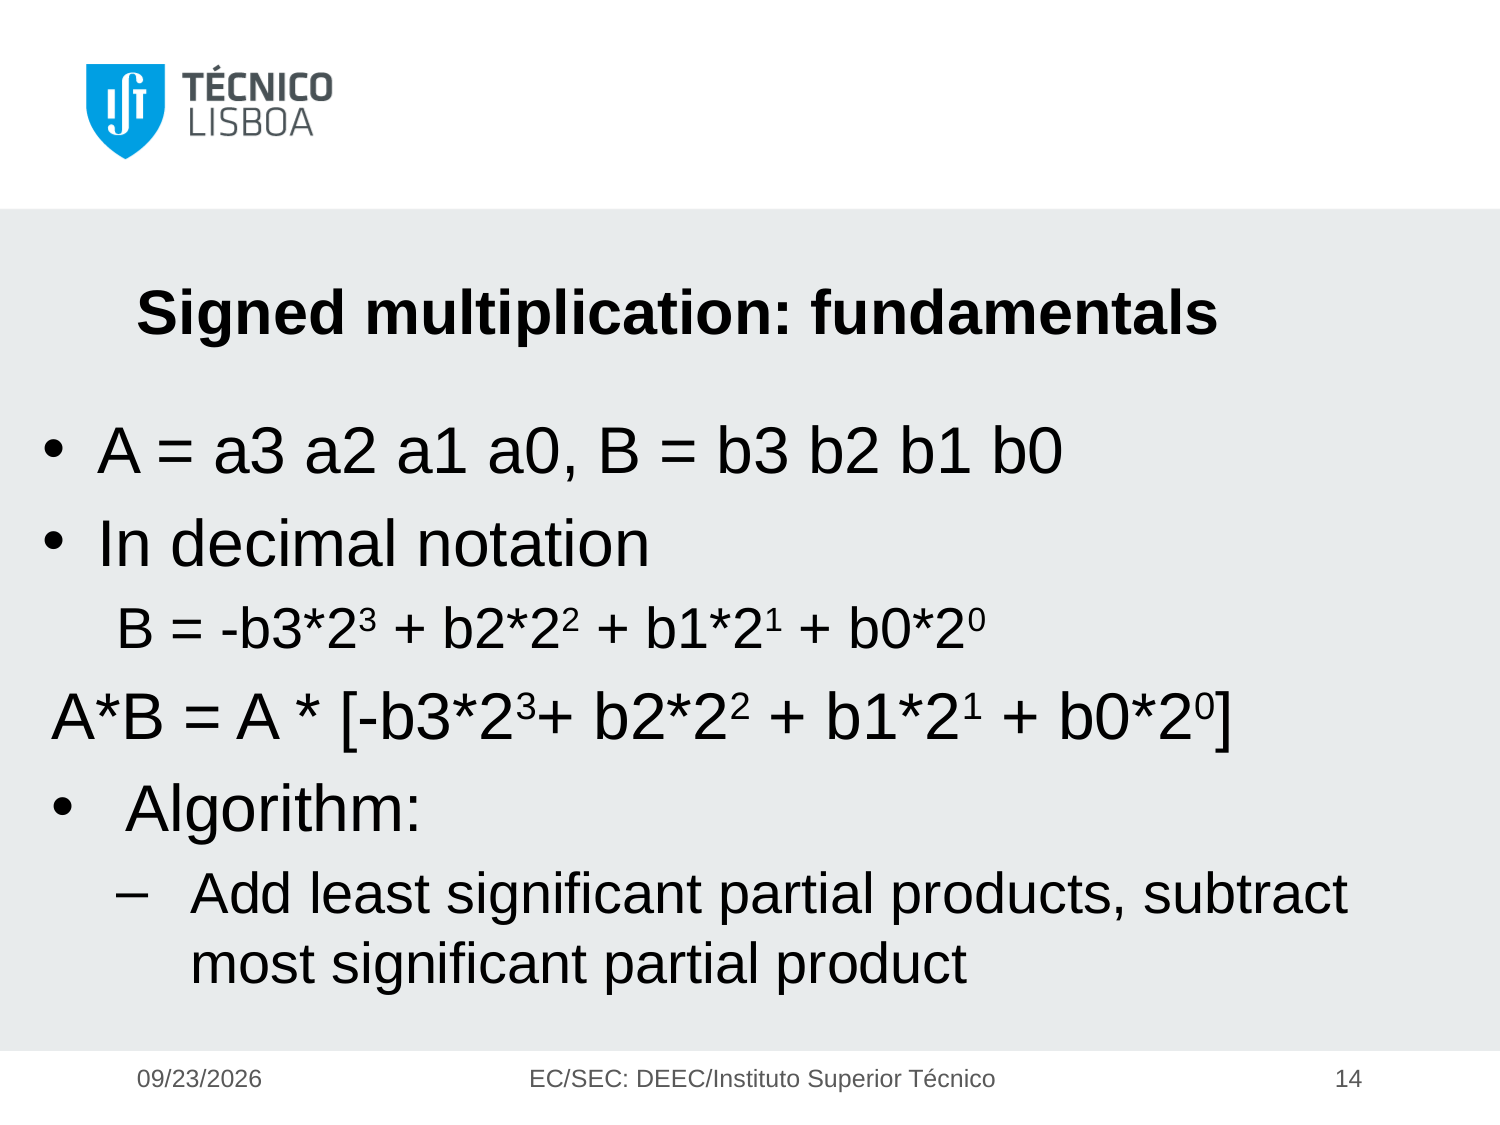

# Signed multiplication: fundamentals
A = a3 a2 a1 a0, B = b3 b2 b1 b0
In decimal notation
B = -b3*23 + b2*22 + b1*21 + b0*20
A*B = A * [-b3*23+ b2*22 + b1*21 + b0*20]
Algorithm:
Add least significant partial products, subtract most significant partial product
EC/SEC: DEEC/Instituto Superior Técnico
14